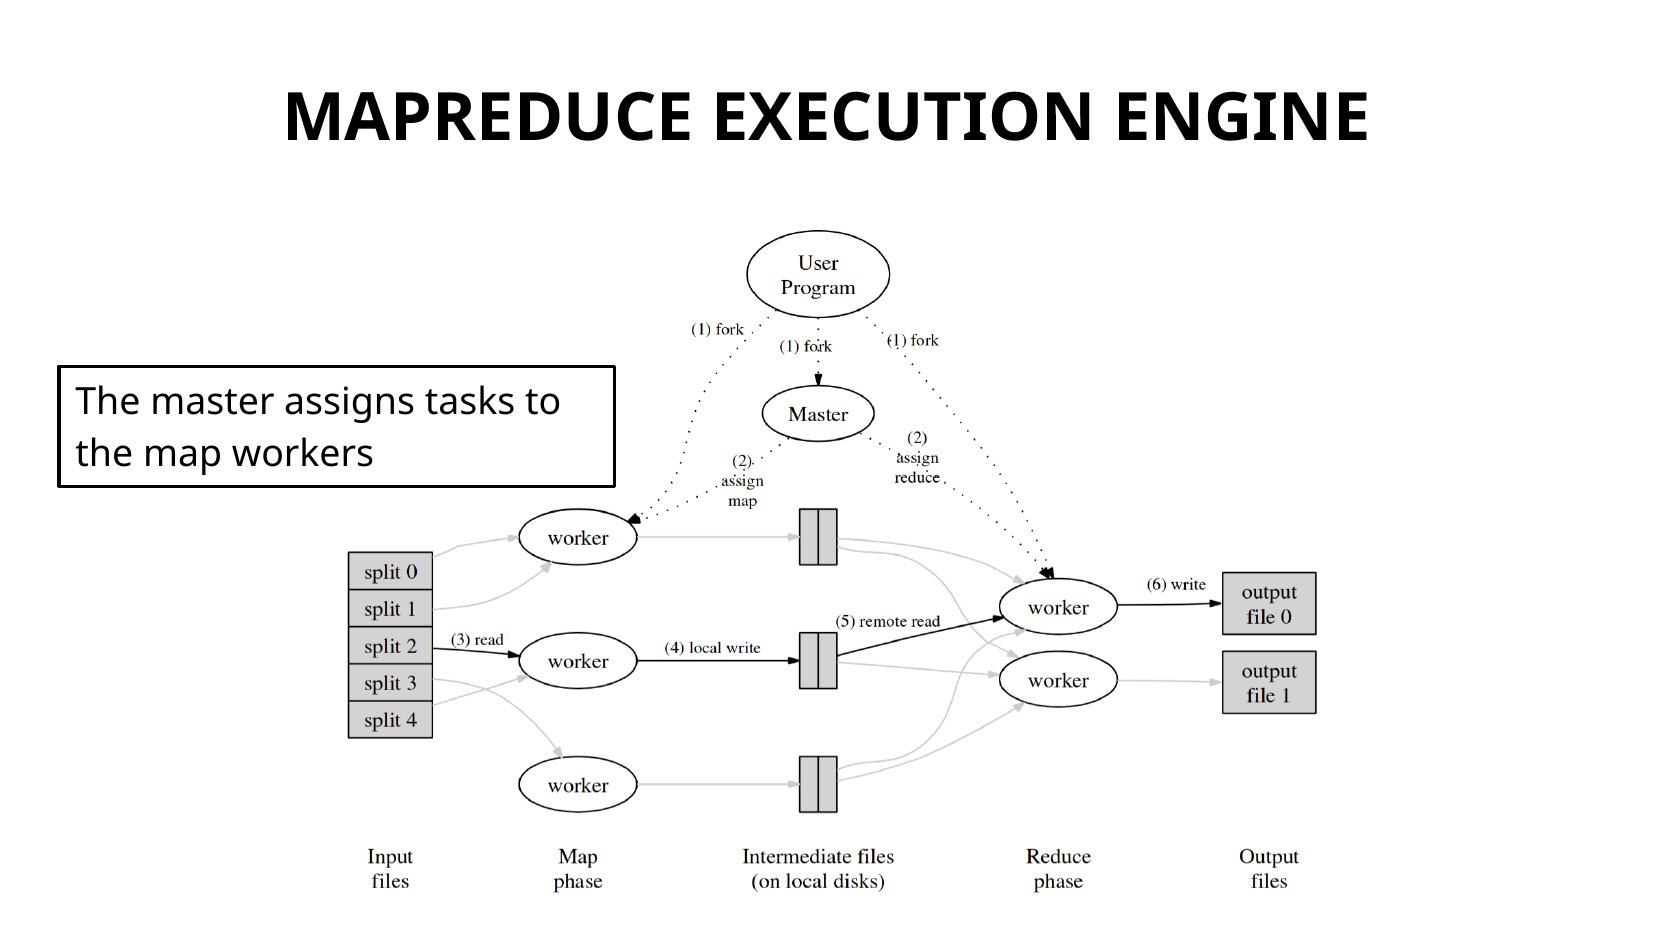

# MAPREDUCE EXECUTION ENGINE
The master assigns tasks to the map workers